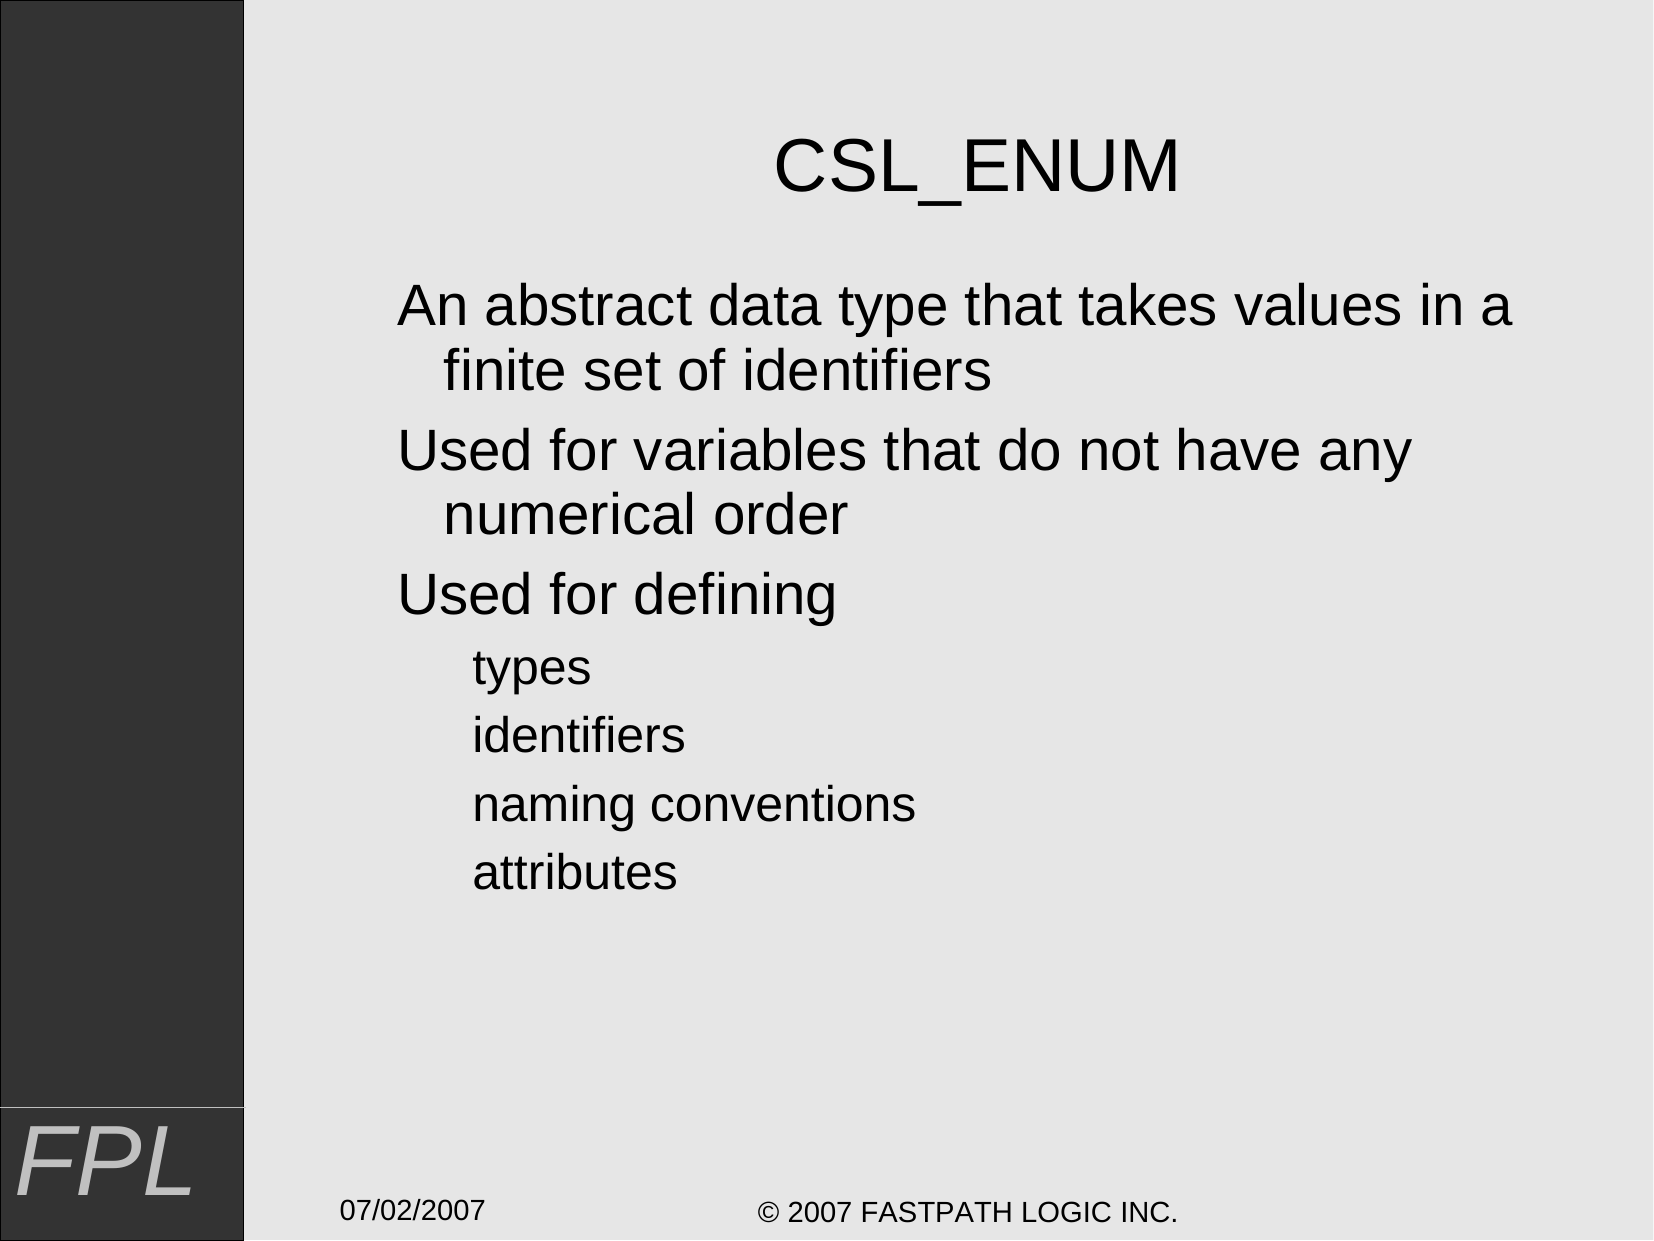

# CSL_ENUM
An abstract data type that takes values in a finite set of identifiers
Used for variables that do not have any numerical order
Used for defining
types
identifiers
naming conventions
attributes
07/02/2007
© 2007 FASTPATH LOGIC INC.